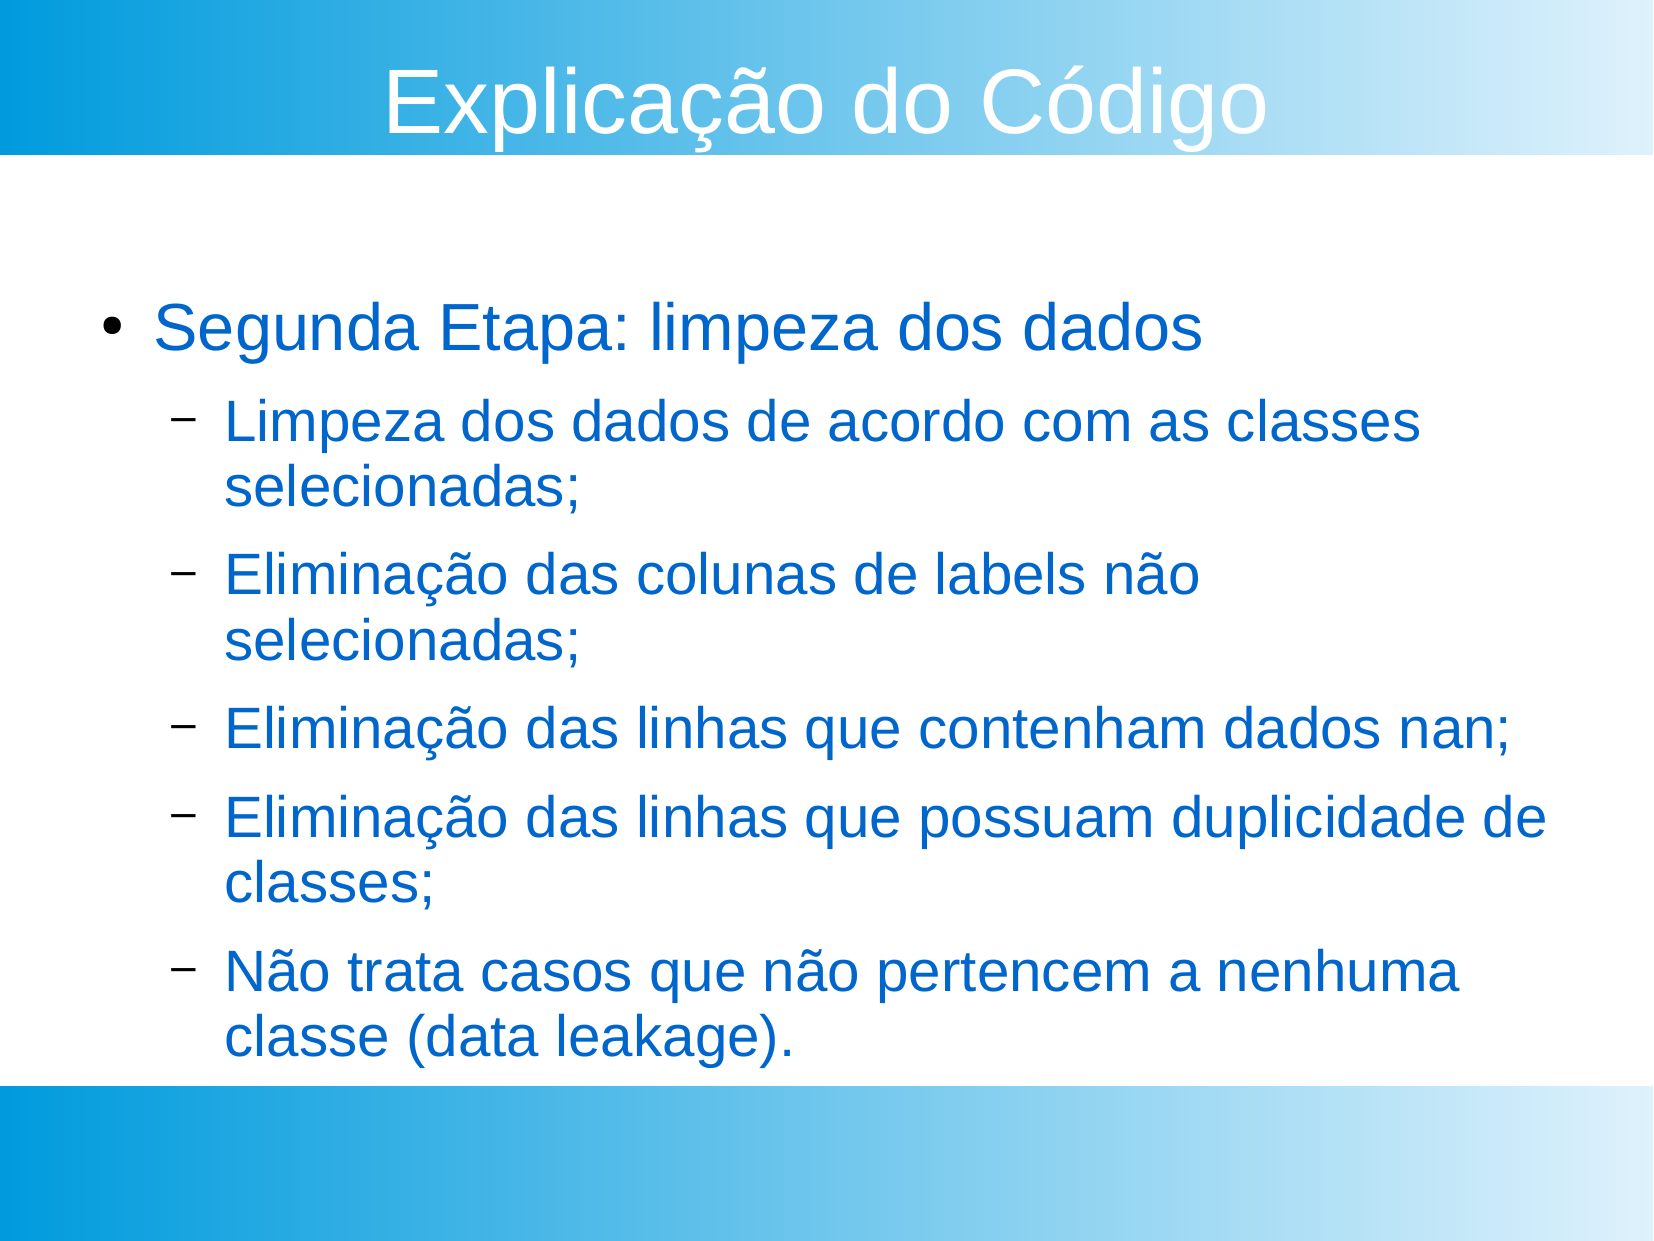

# Explicação do Código
Segunda Etapa: limpeza dos dados
Limpeza dos dados de acordo com as classes selecionadas;
Eliminação das colunas de labels não selecionadas;
Eliminação das linhas que contenham dados nan;
Eliminação das linhas que possuam duplicidade de classes;
Não trata casos que não pertencem a nenhuma classe (data leakage).